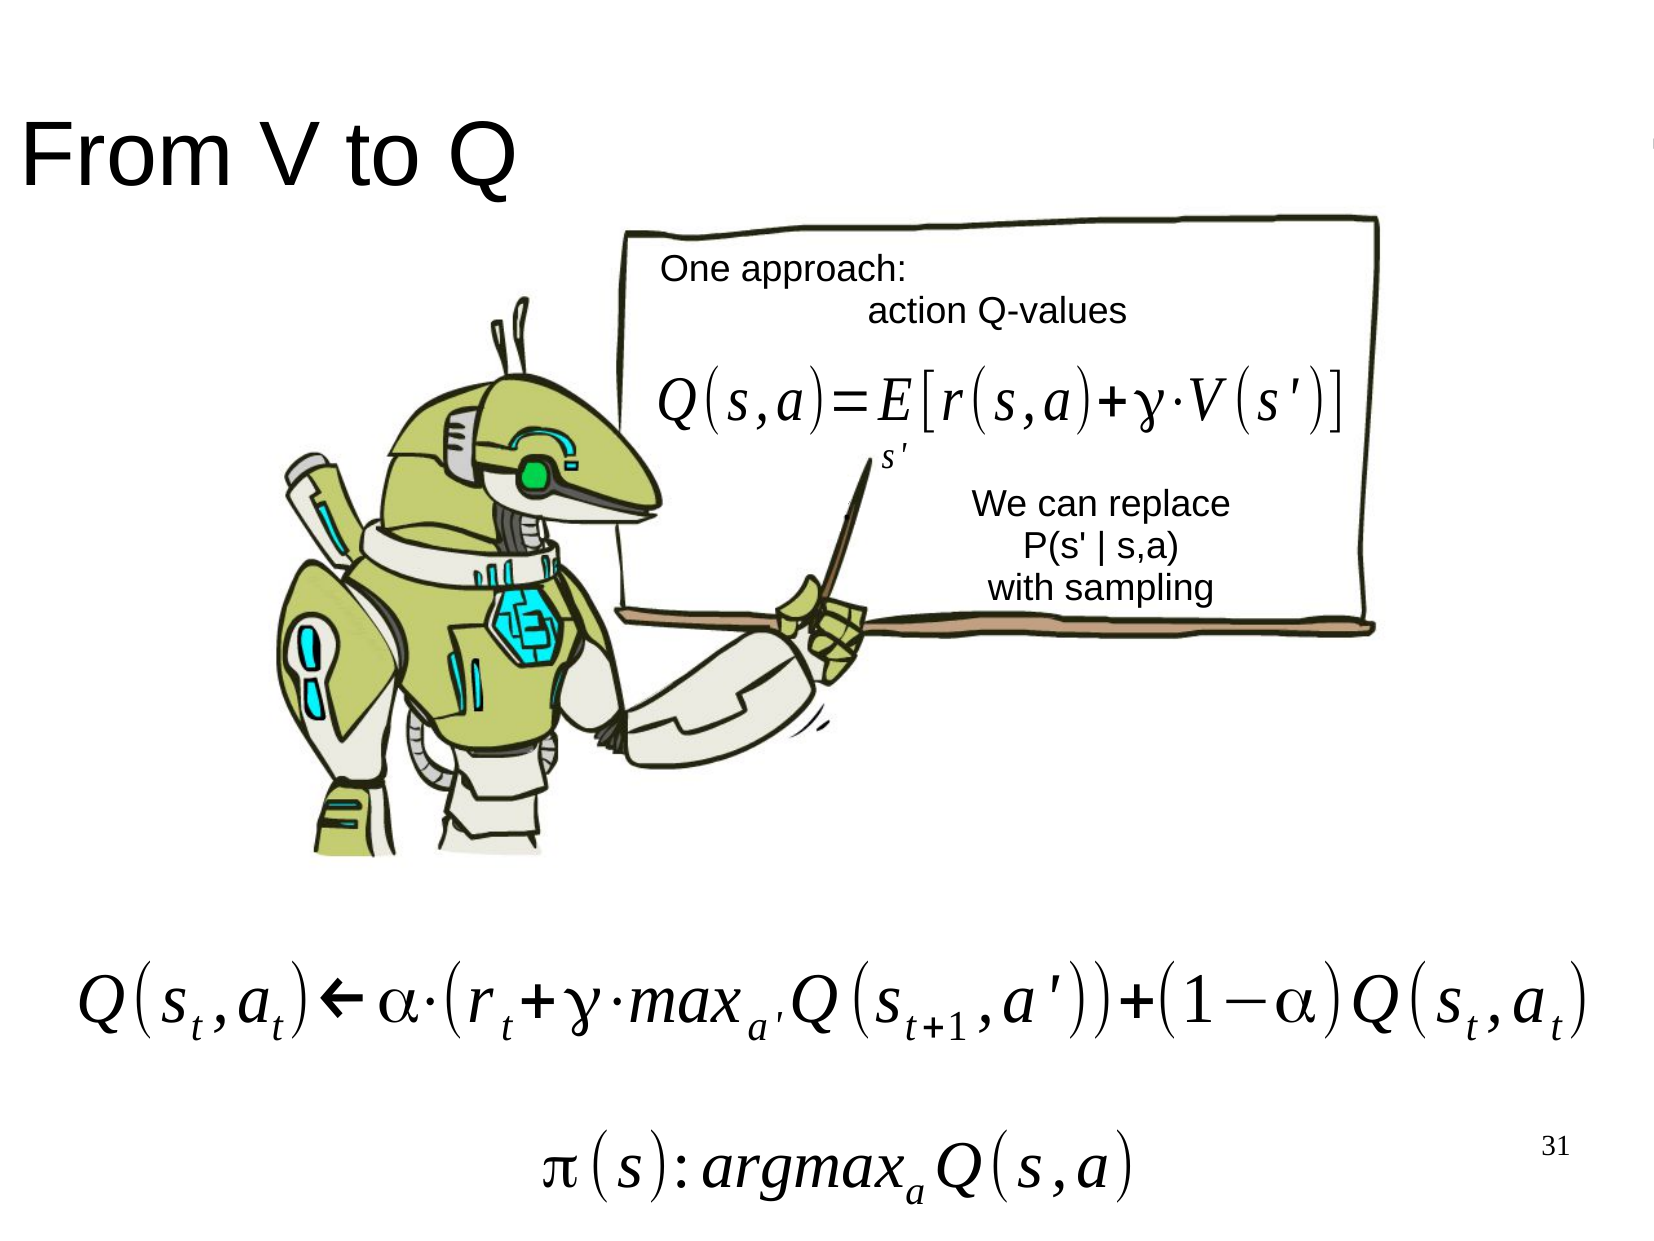

#
From V to Q
One approach:
action Q-values
We can replace
P(s' | s,a)
with sampling
31